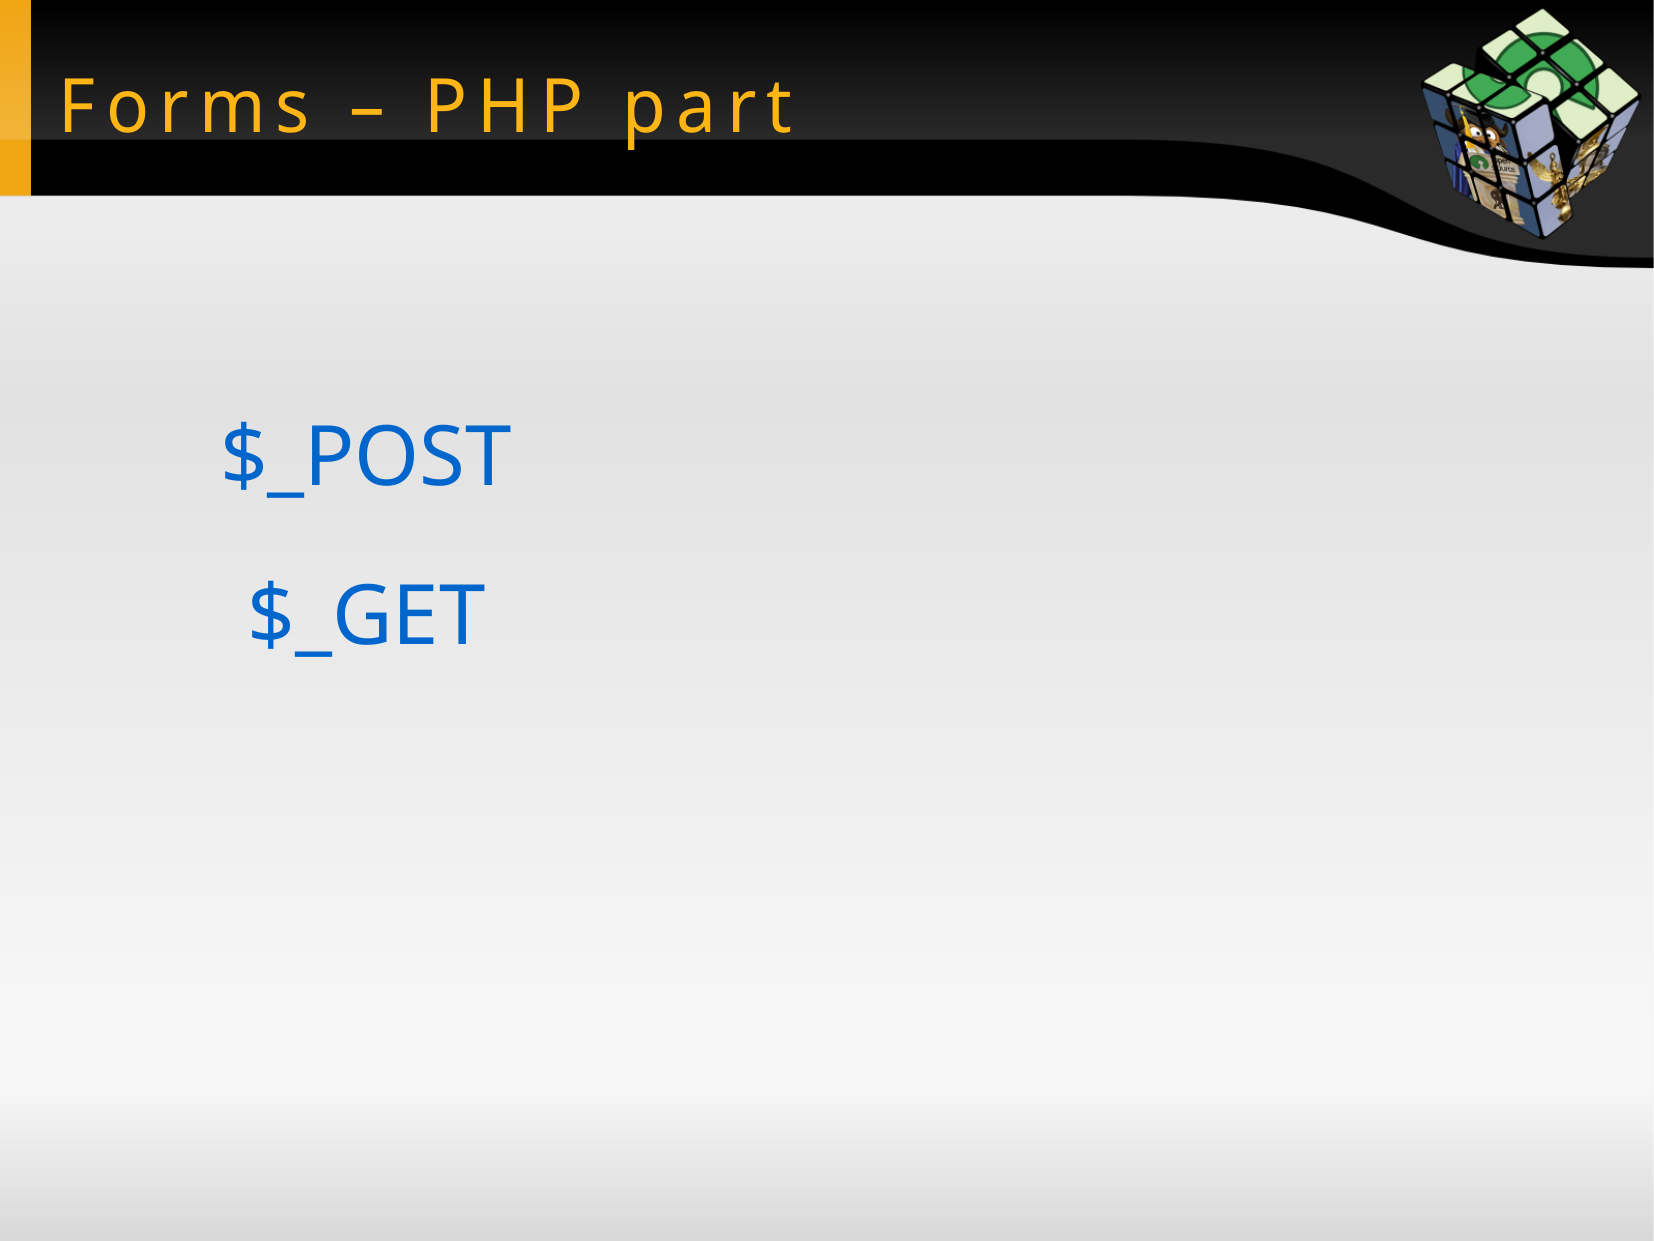

# Forms – PHP part
$_POST
$_GET